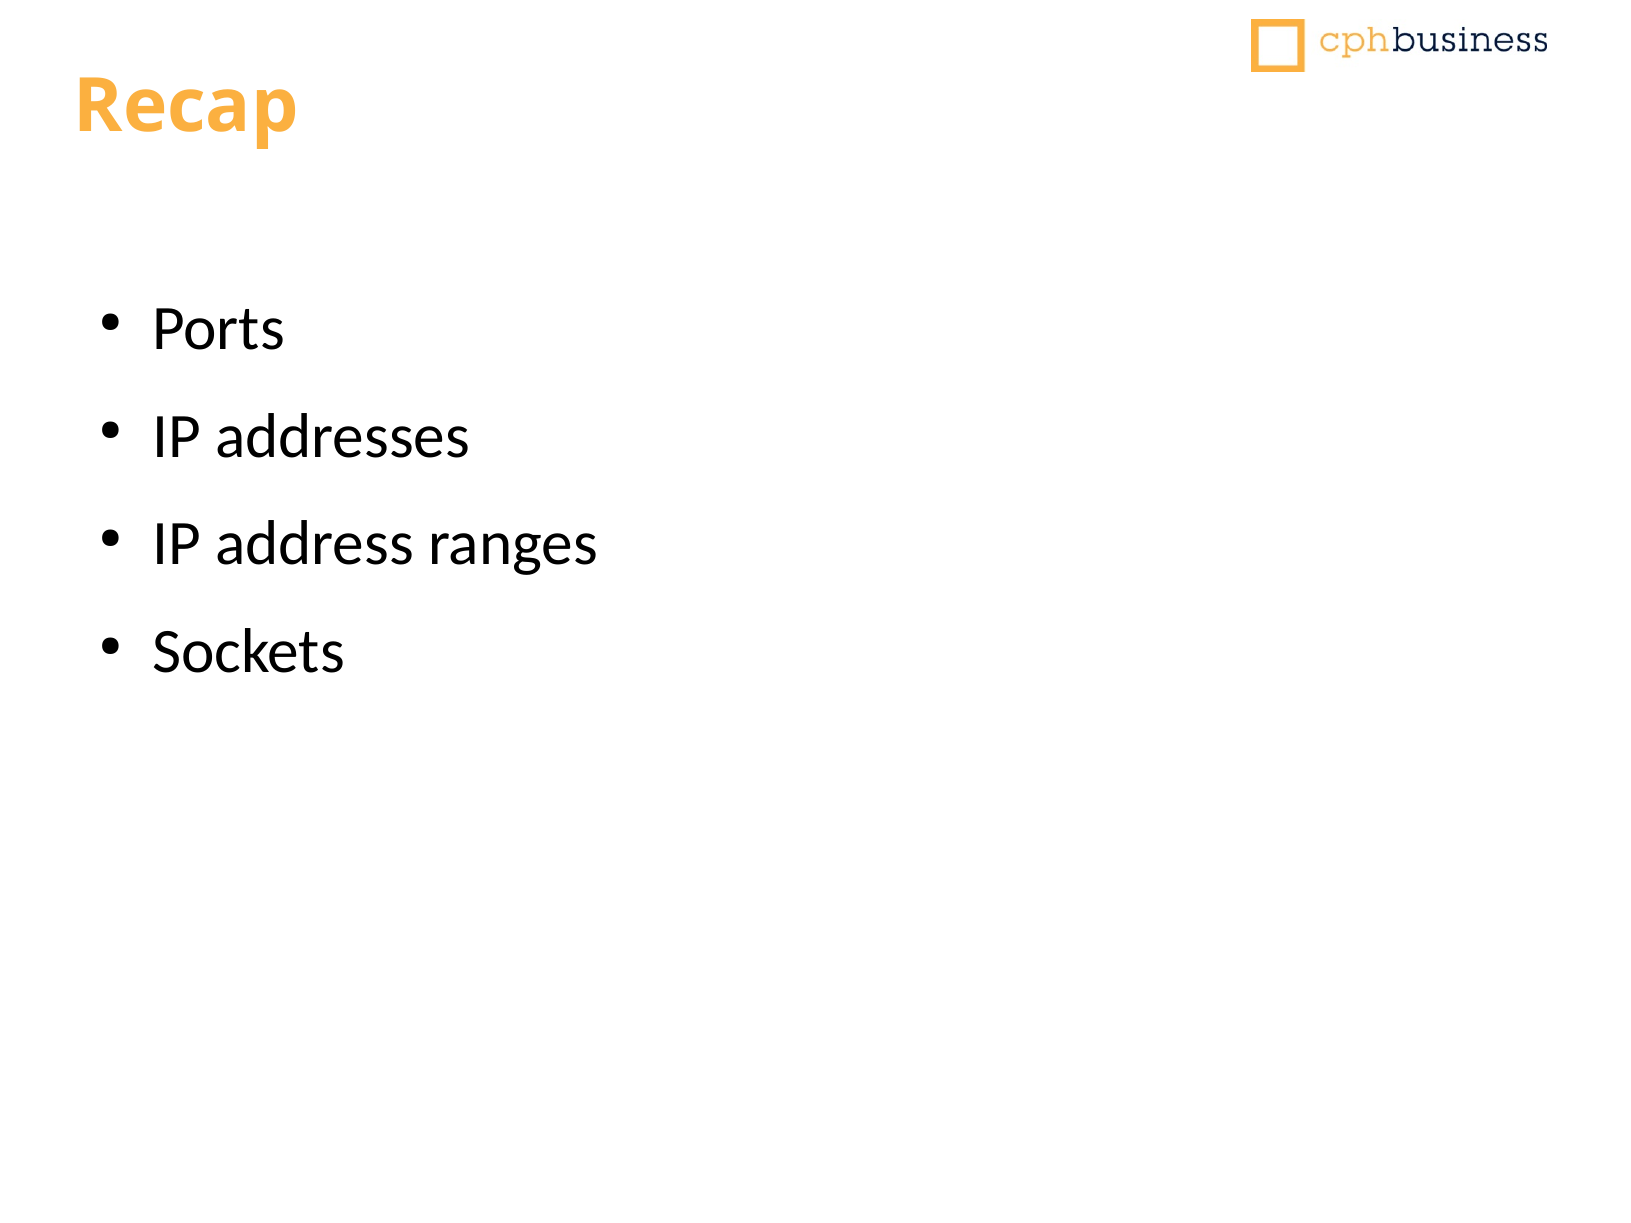

Recap
# Ports
IP addresses
IP address ranges
Sockets